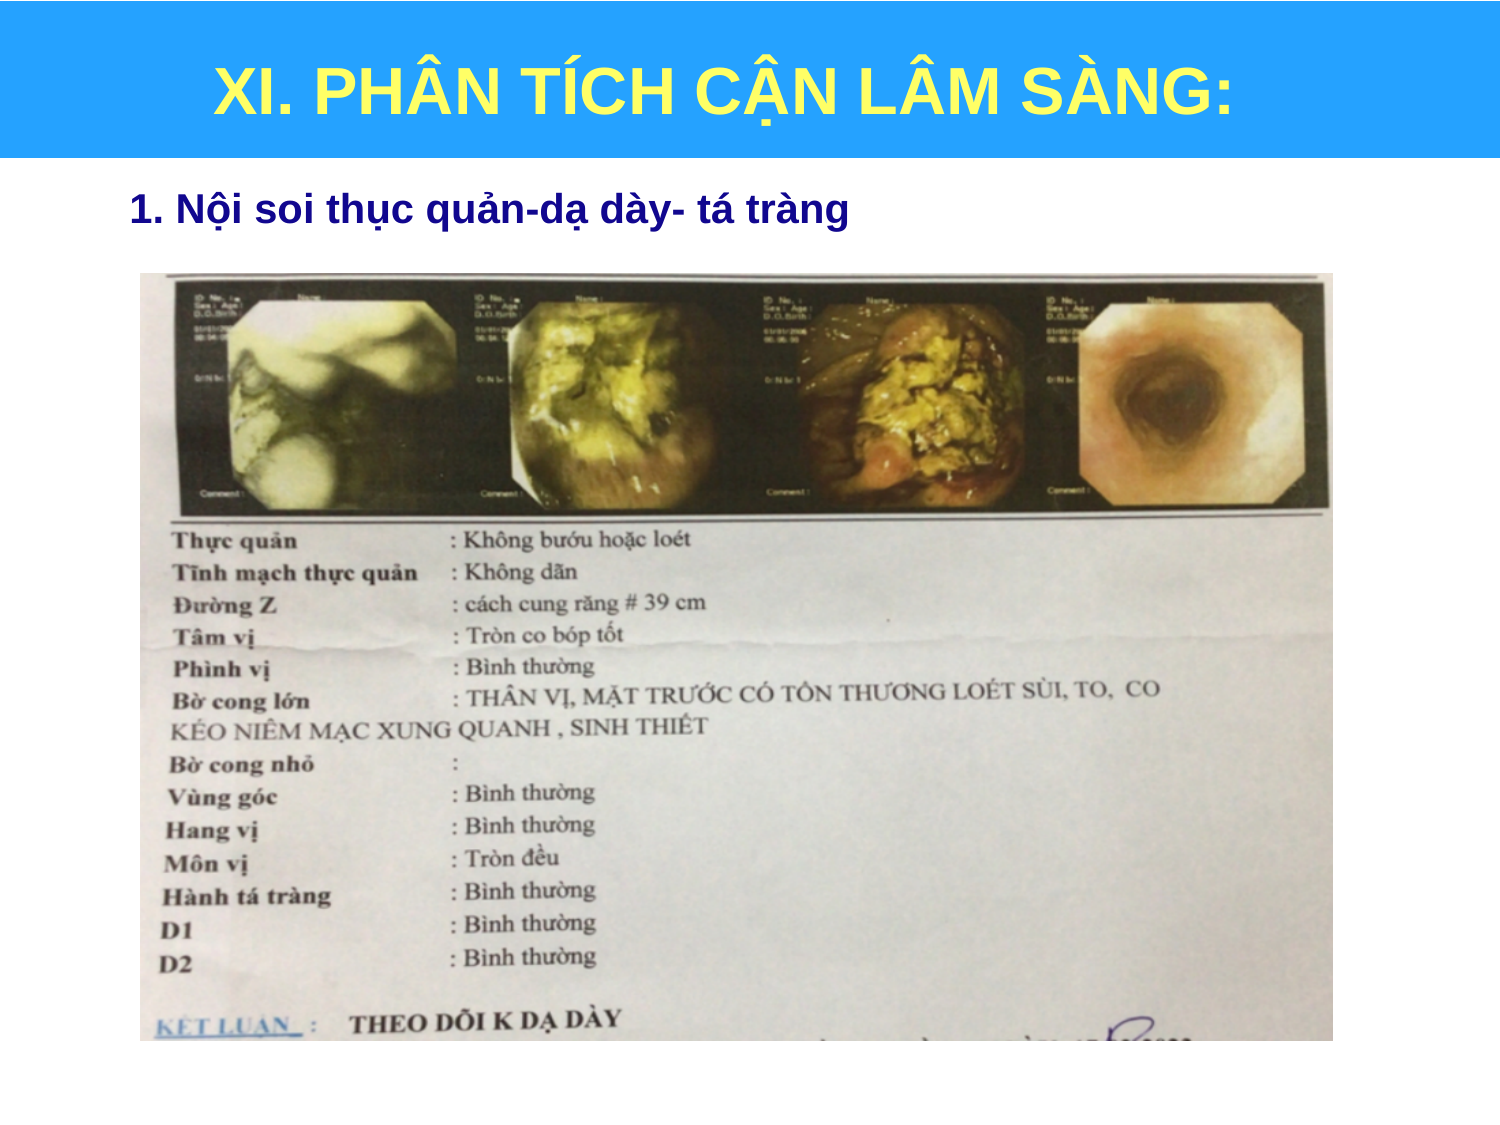

# XI. PHÂN TÍCH CẬN LÂM SÀNG:
1. Nội soi thục quản-dạ dày- tá tràng